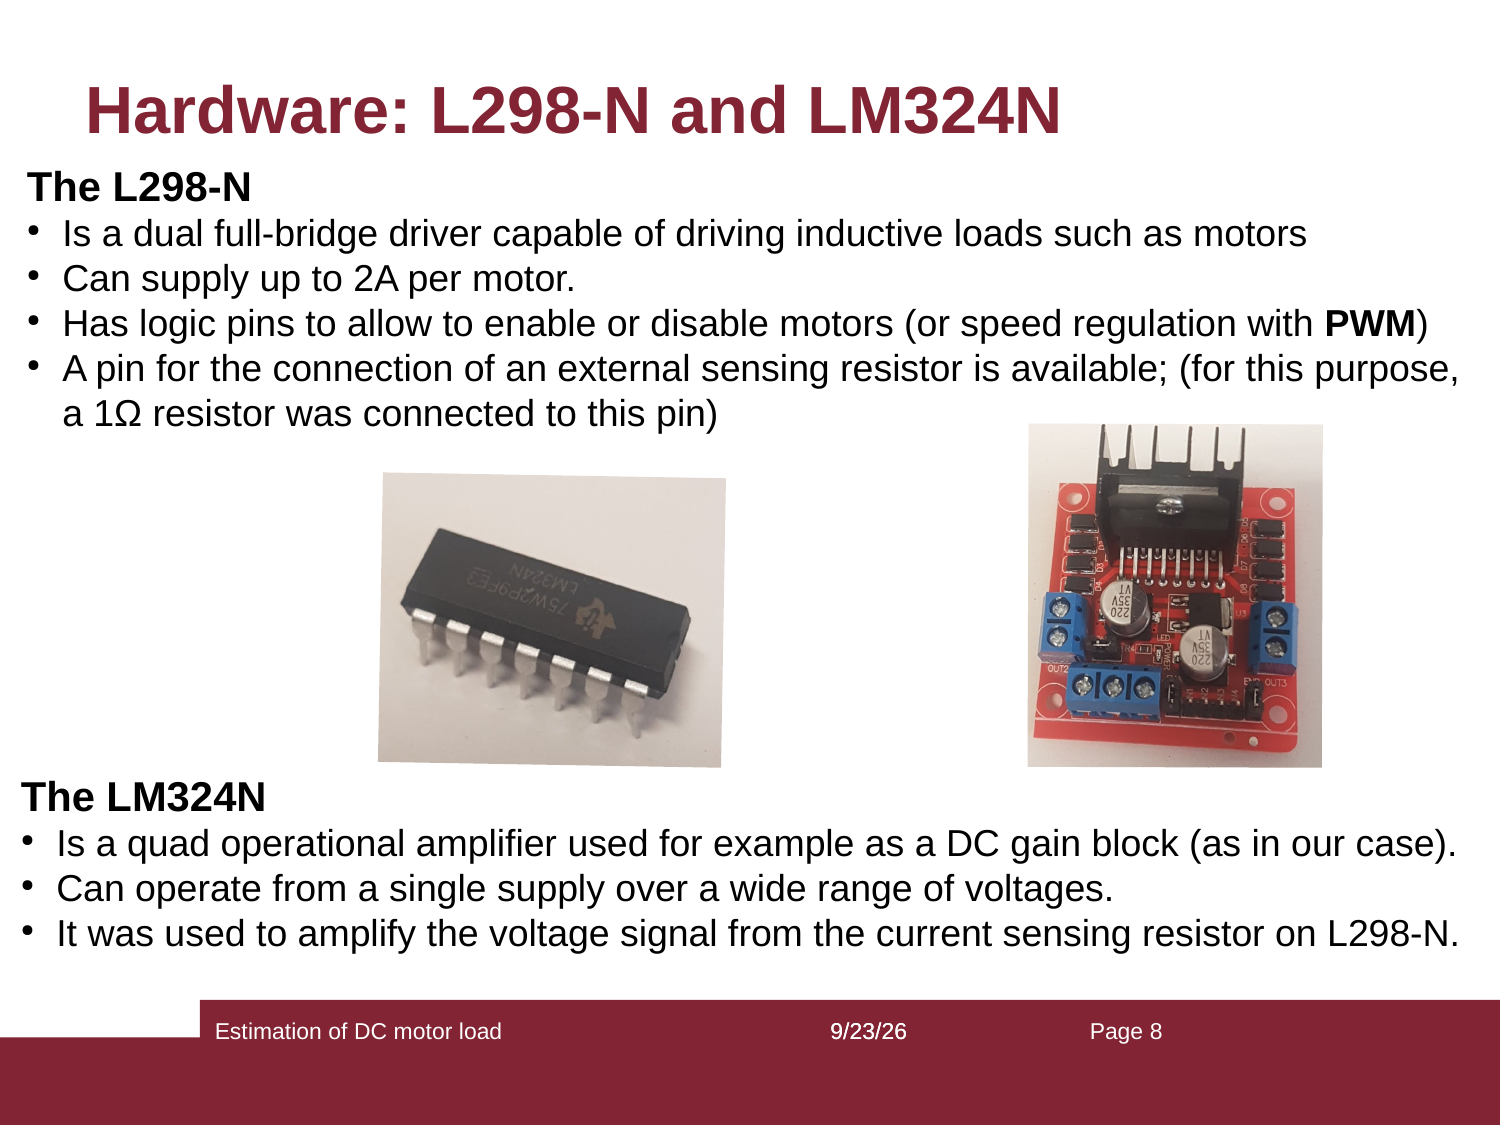

# Hardware: L298-N and LM324N
The L298-N
Is a dual full-bridge driver capable of driving inductive loads such as motors
Can supply up to 2A per motor.
Has logic pins to allow to enable or disable motors (or speed regulation with PWM)
A pin for the connection of an external sensing resistor is available; (for this purpose,
a 1Ω resistor was connected to this pin)
The LM324N
Is a quad operational amplifier used for example as a DC gain block (as in our case).
Can operate from a single supply over a wide range of voltages.
It was used to amplify the voltage signal from the current sensing resistor on L298-N.
Estimation of DC motor load
Page 8